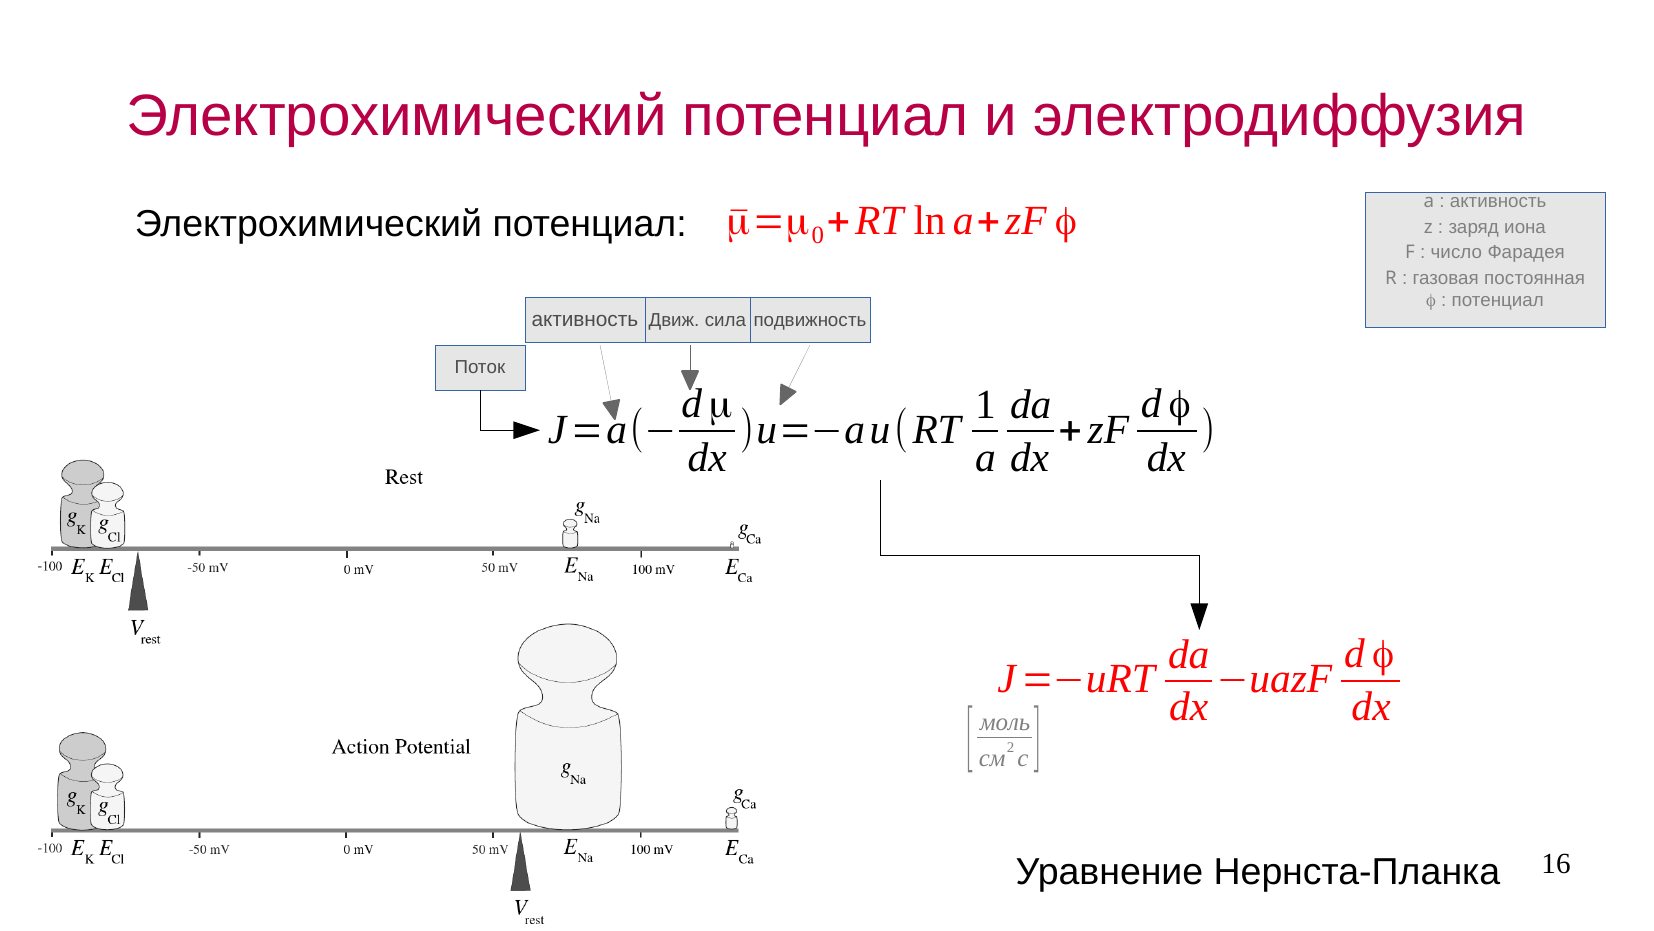

# Электрохимический потенциал и электродиффузия
a : активность
z : заряд иона
F : число Фарадея
R : газовая постоянная
f : потенциал
Электрохимический потенциал:
активность
Движ. сила
подвижность
Поток
Уравнение Нернста-Планка
16